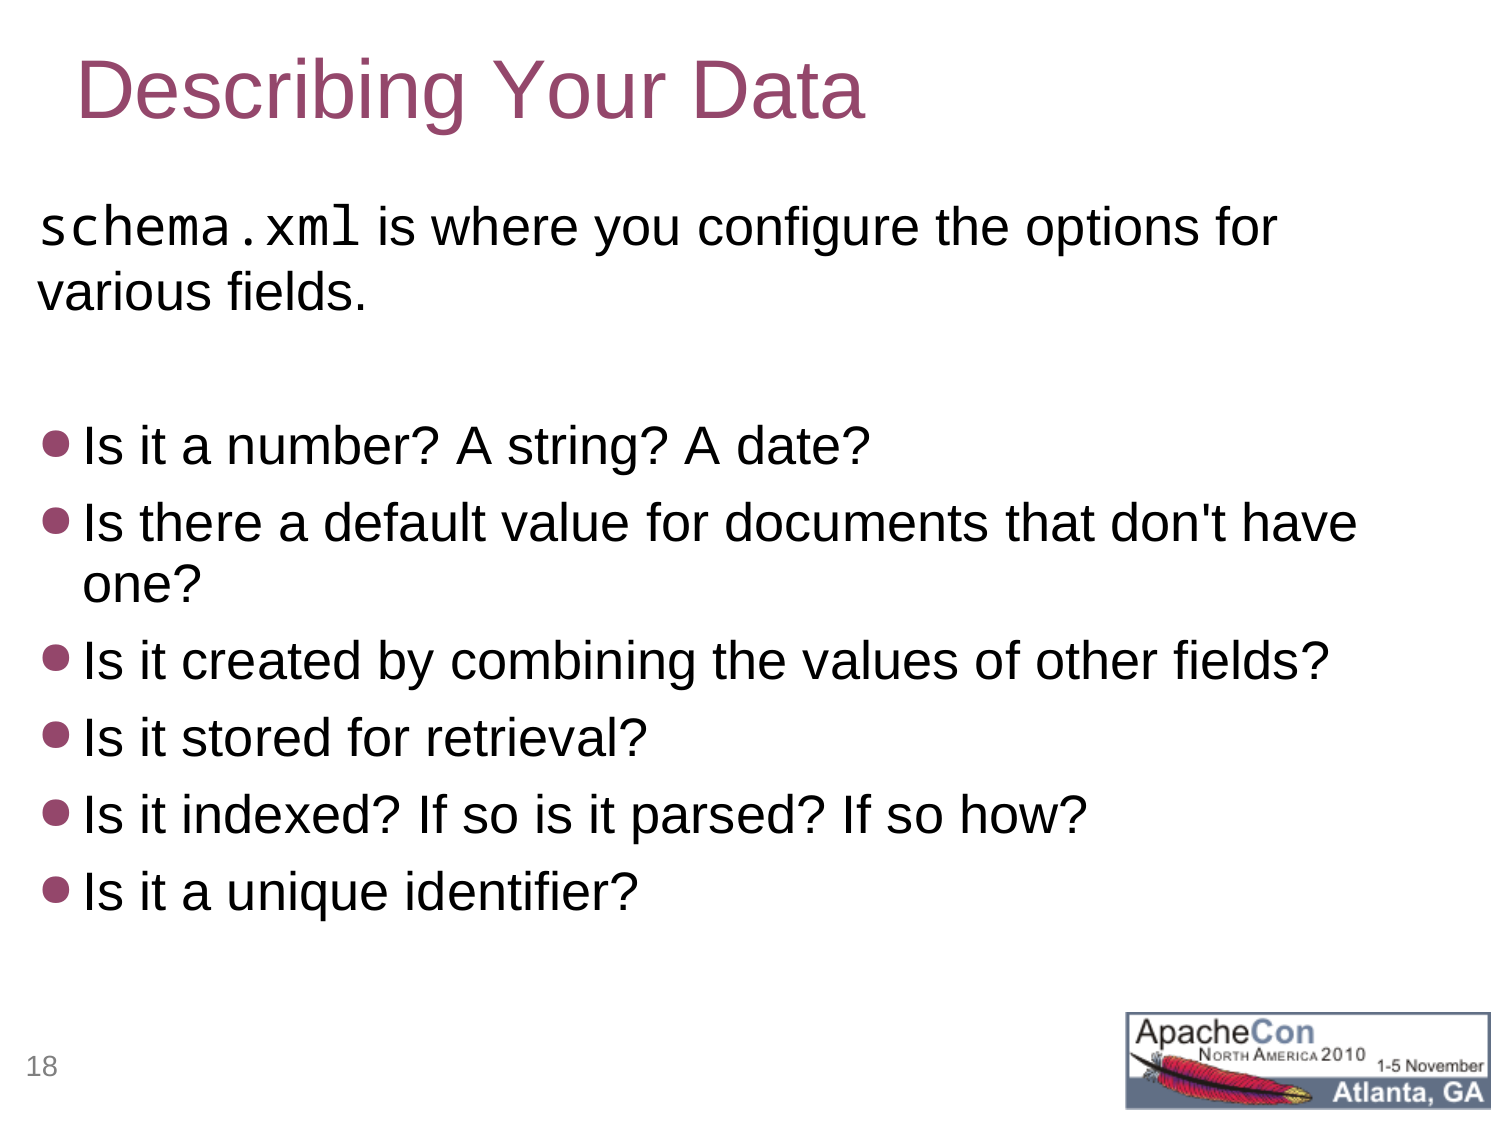

# Describing Your Data
schema.xml is where you configure the options for various fields.
Is it a number? A string? A date?
Is there a default value for documents that don't have one?
Is it created by combining the values of other fields?
Is it stored for retrieval?
Is it indexed? If so is it parsed? If so how?
Is it a unique identifier?
18